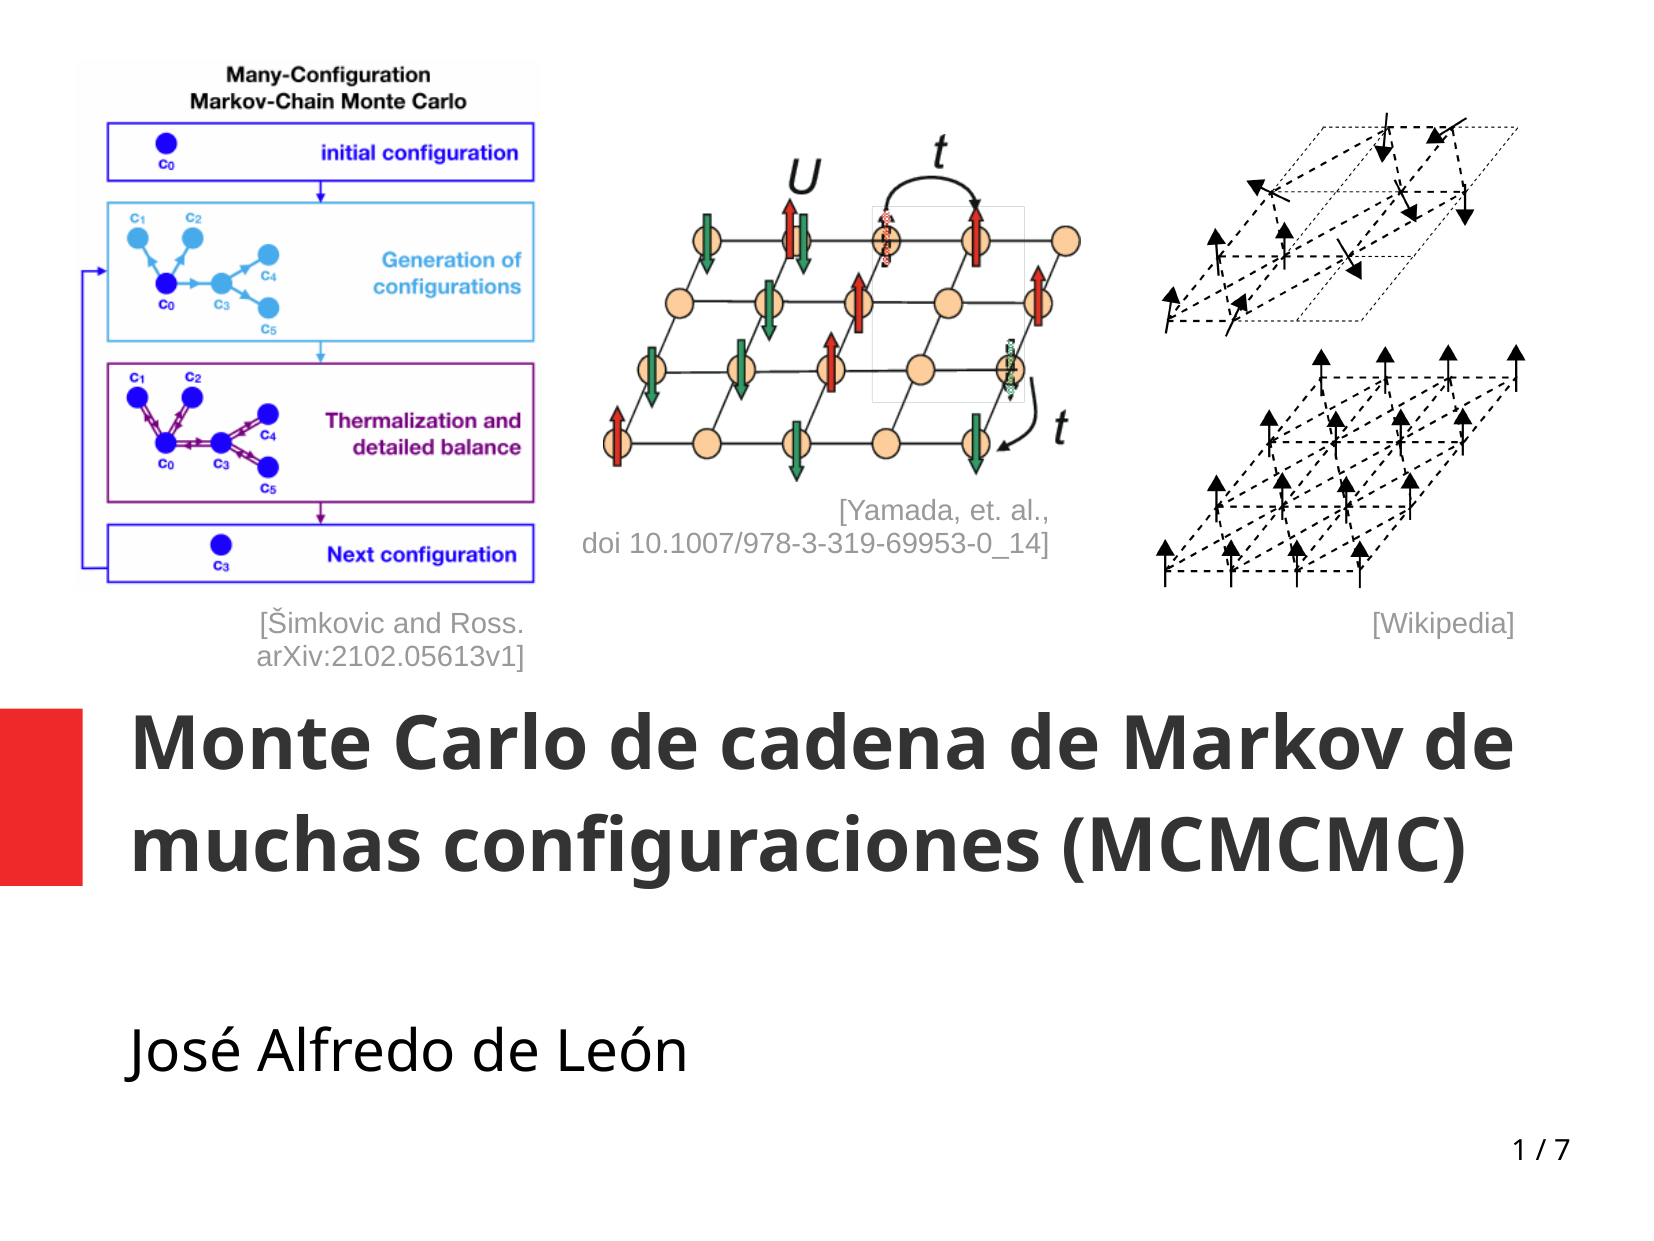

[Yamada, et. al.,
doi 10.1007/978-3-319-69953-0_14]
[Šimkovic and Ross.
arXiv:2102.05613v1]
[Wikipedia]
# Monte Carlo de cadena de Markov de muchas configuraciones (MCMCMC)
José Alfredo de León
1